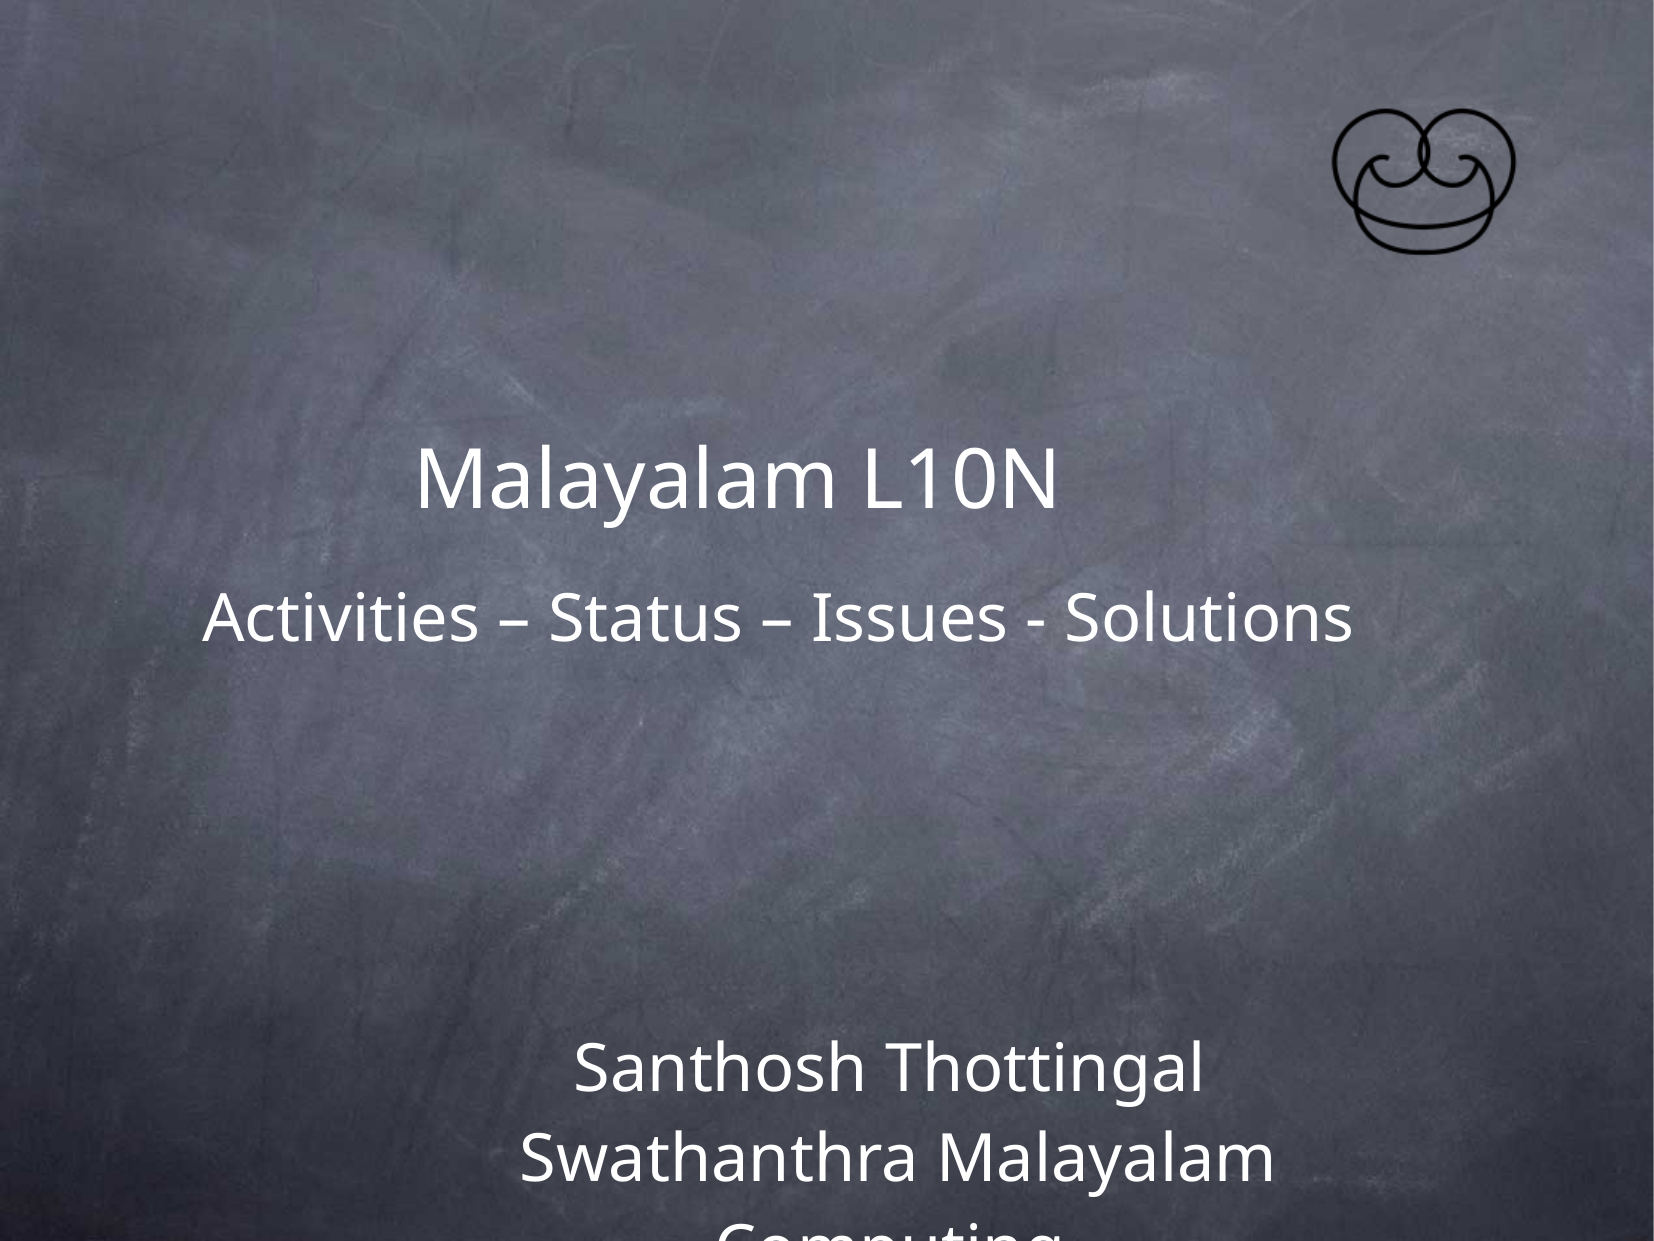

Malayalam L10N
Activities – Status – Issues - Solutions
Santhosh Thottingal
 Swathanthra Malayalam Computing